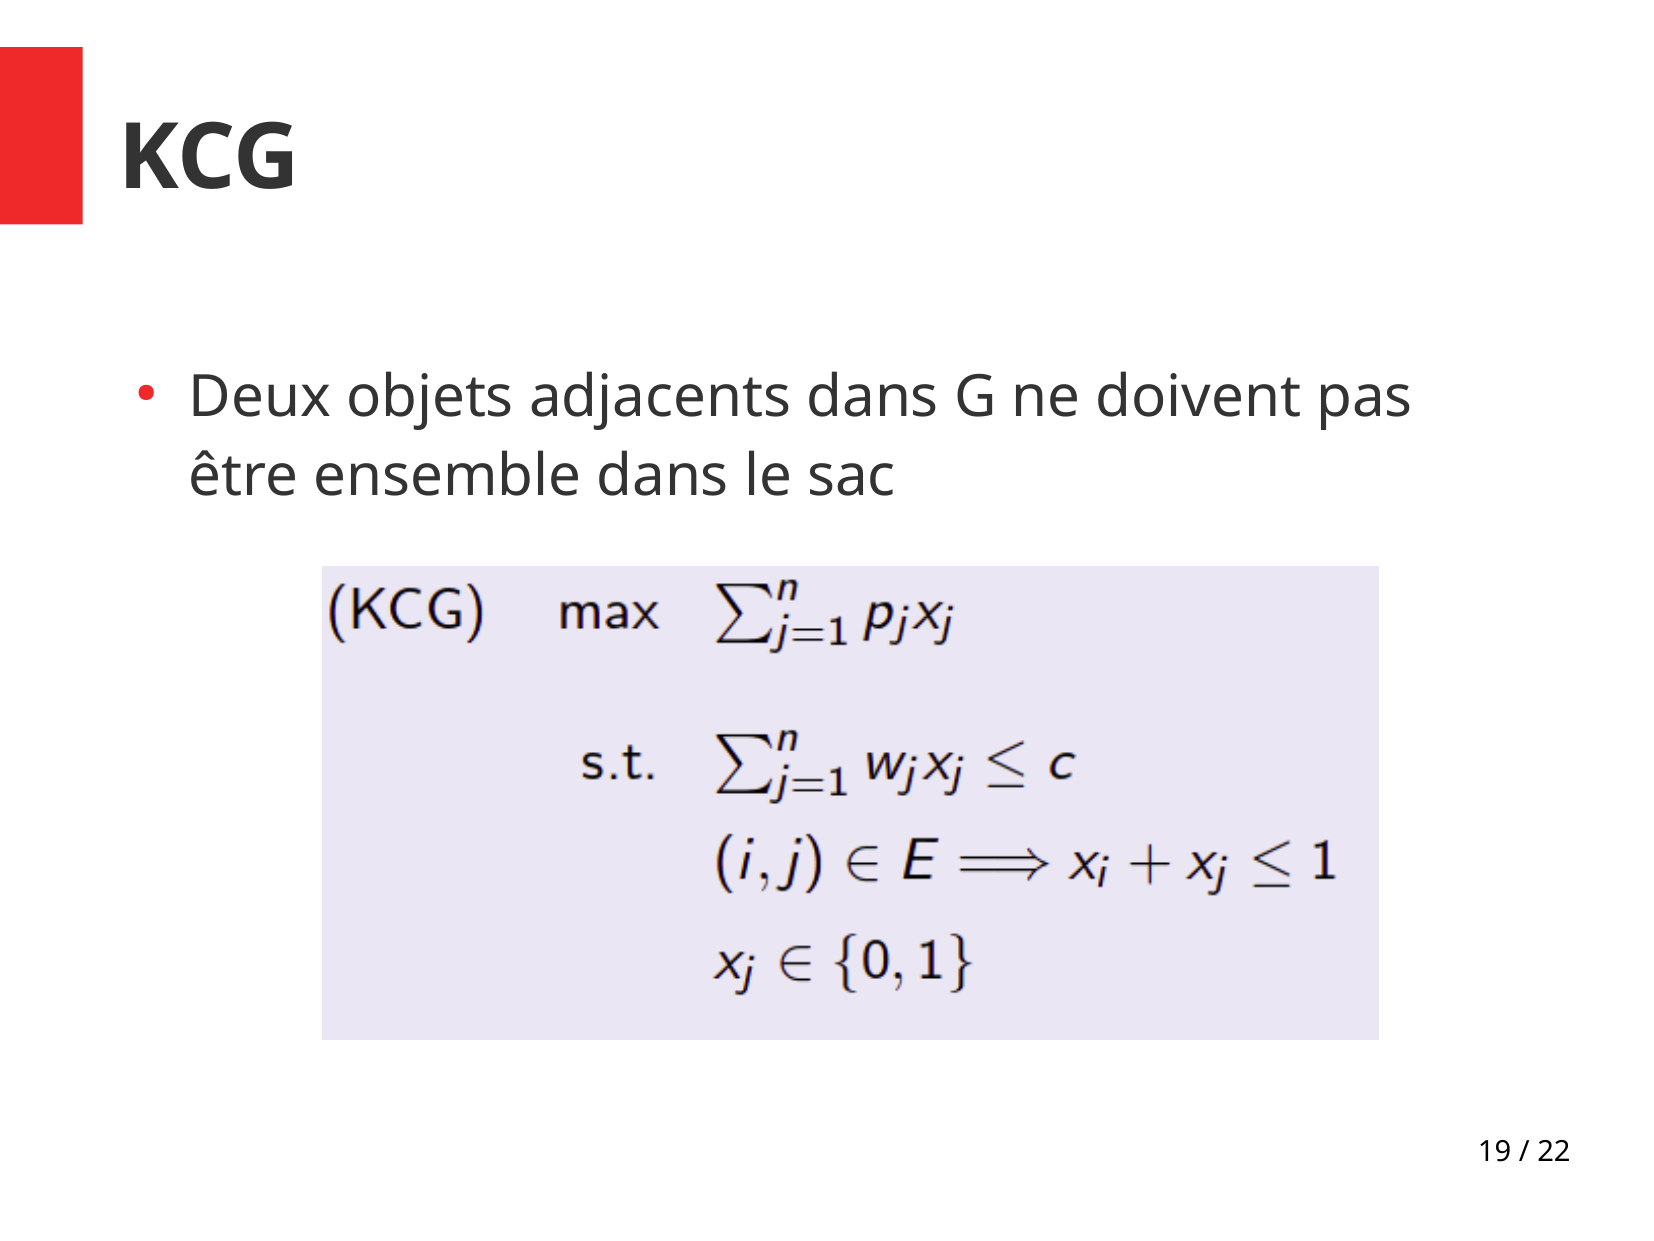

# KCG
Deux objets adjacents dans G ne doivent pas être ensemble dans le sac
19